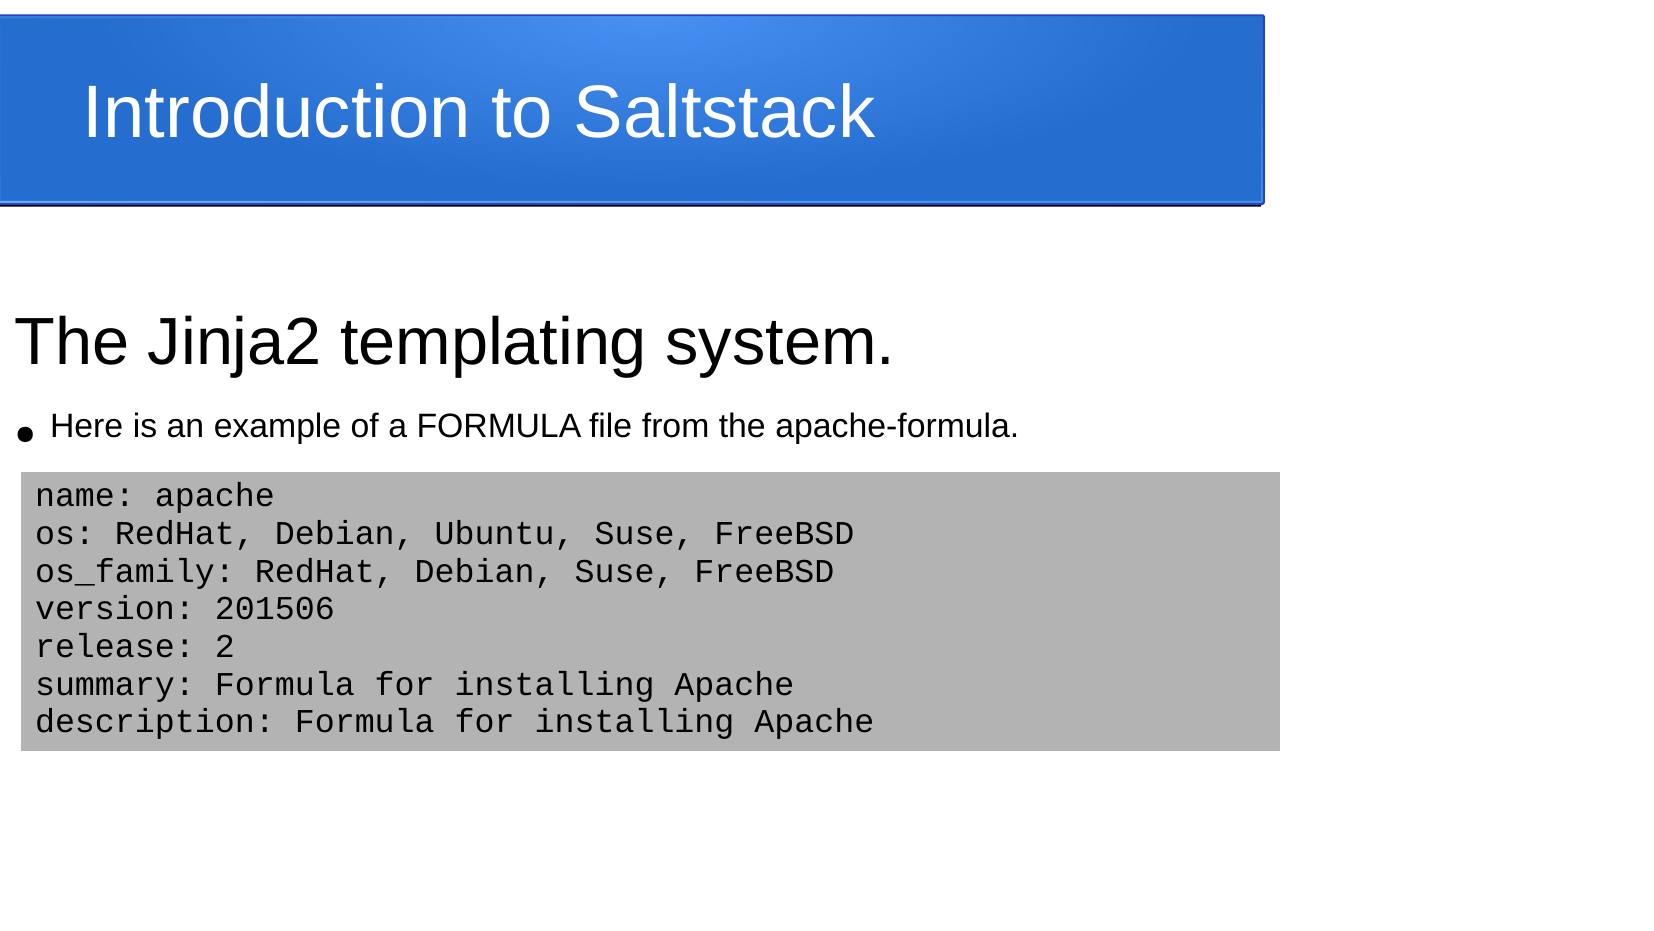

# Introduction to Saltstack
The Jinja2 templating system.
Here is an example of a FORMULA file from the apache-formula.
| name: apache os: RedHat, Debian, Ubuntu, Suse, FreeBSD os\_family: RedHat, Debian, Suse, FreeBSD version: 201506 release: 2 summary: Formula for installing Apache description: Formula for installing Apache |
| --- |